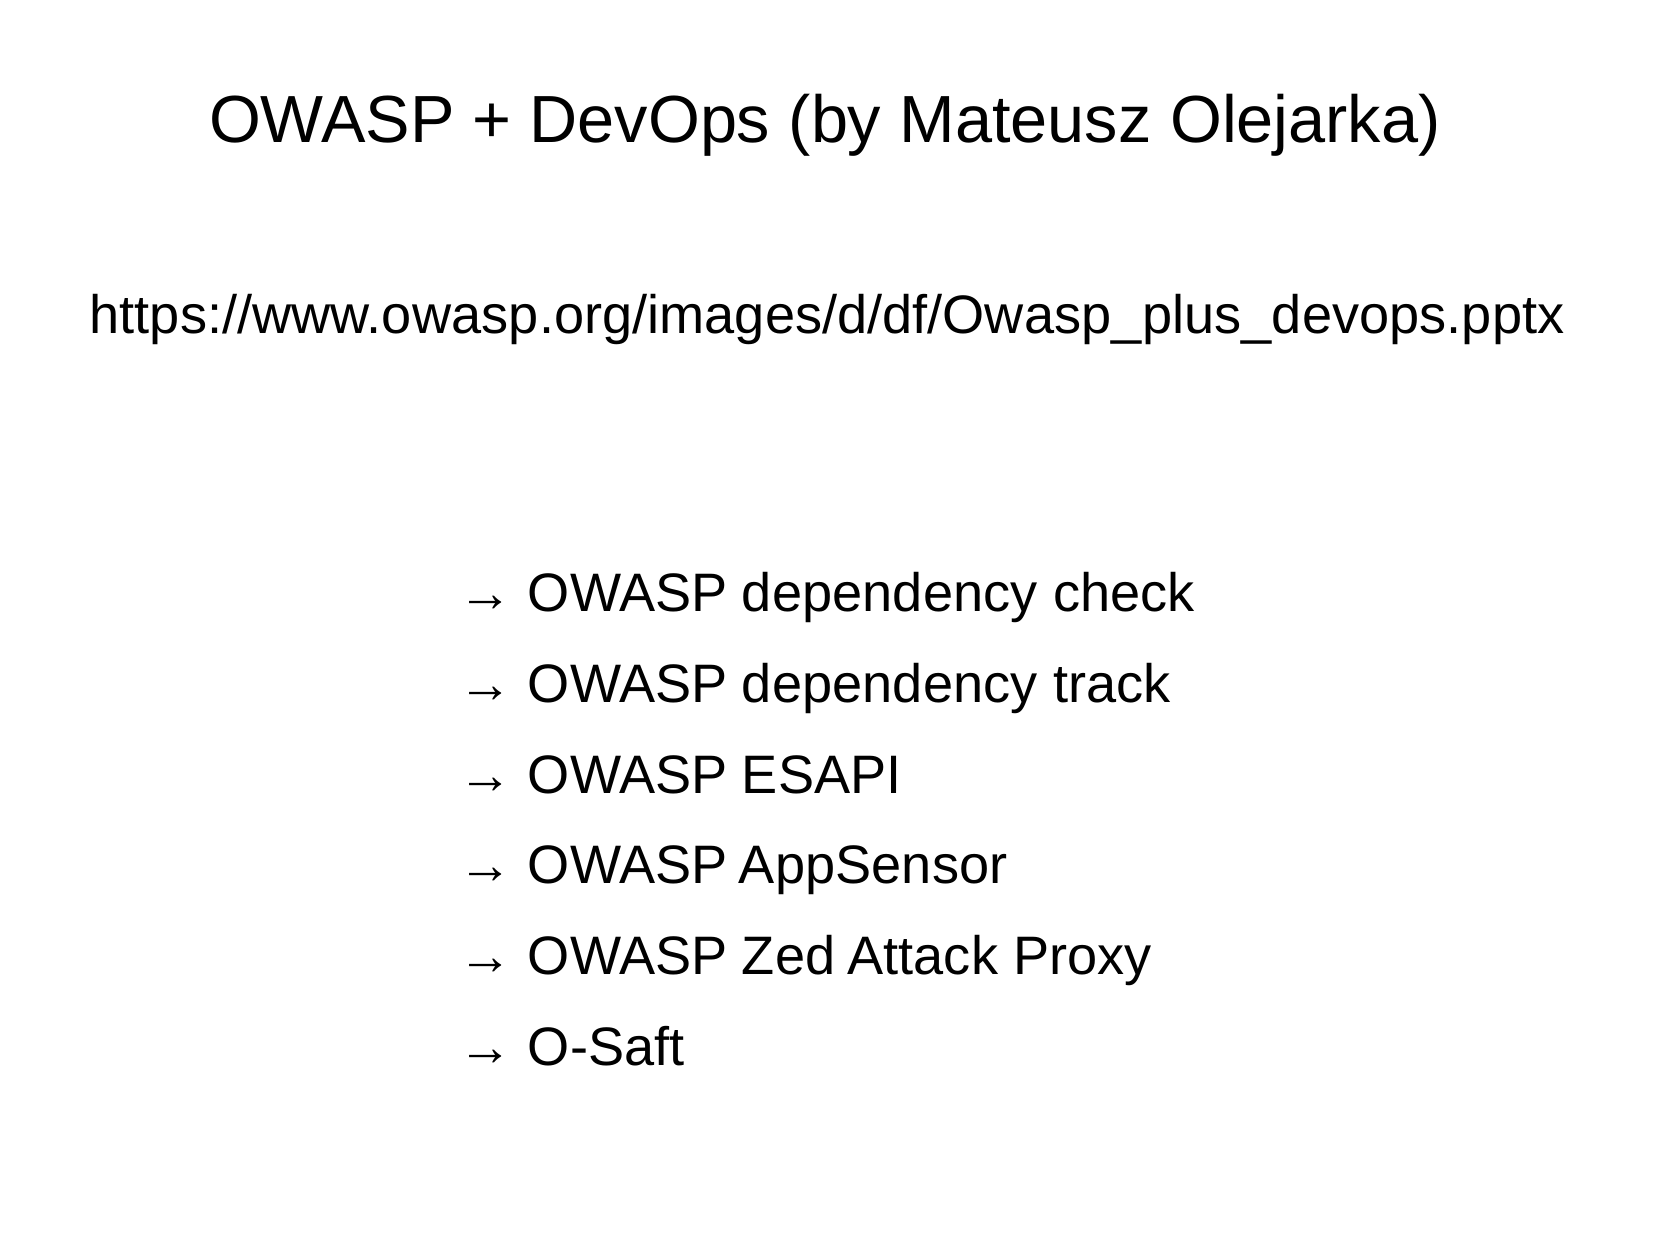

OWASP + DevOps (by Mateusz Olejarka)
https://www.owasp.org/images/d/df/Owasp_plus_devops.pptx
→ OWASP dependency check
→ OWASP dependency track
→ OWASP ESAPI
→ OWASP AppSensor
→ OWASP Zed Attack Proxy
→ O-Saft